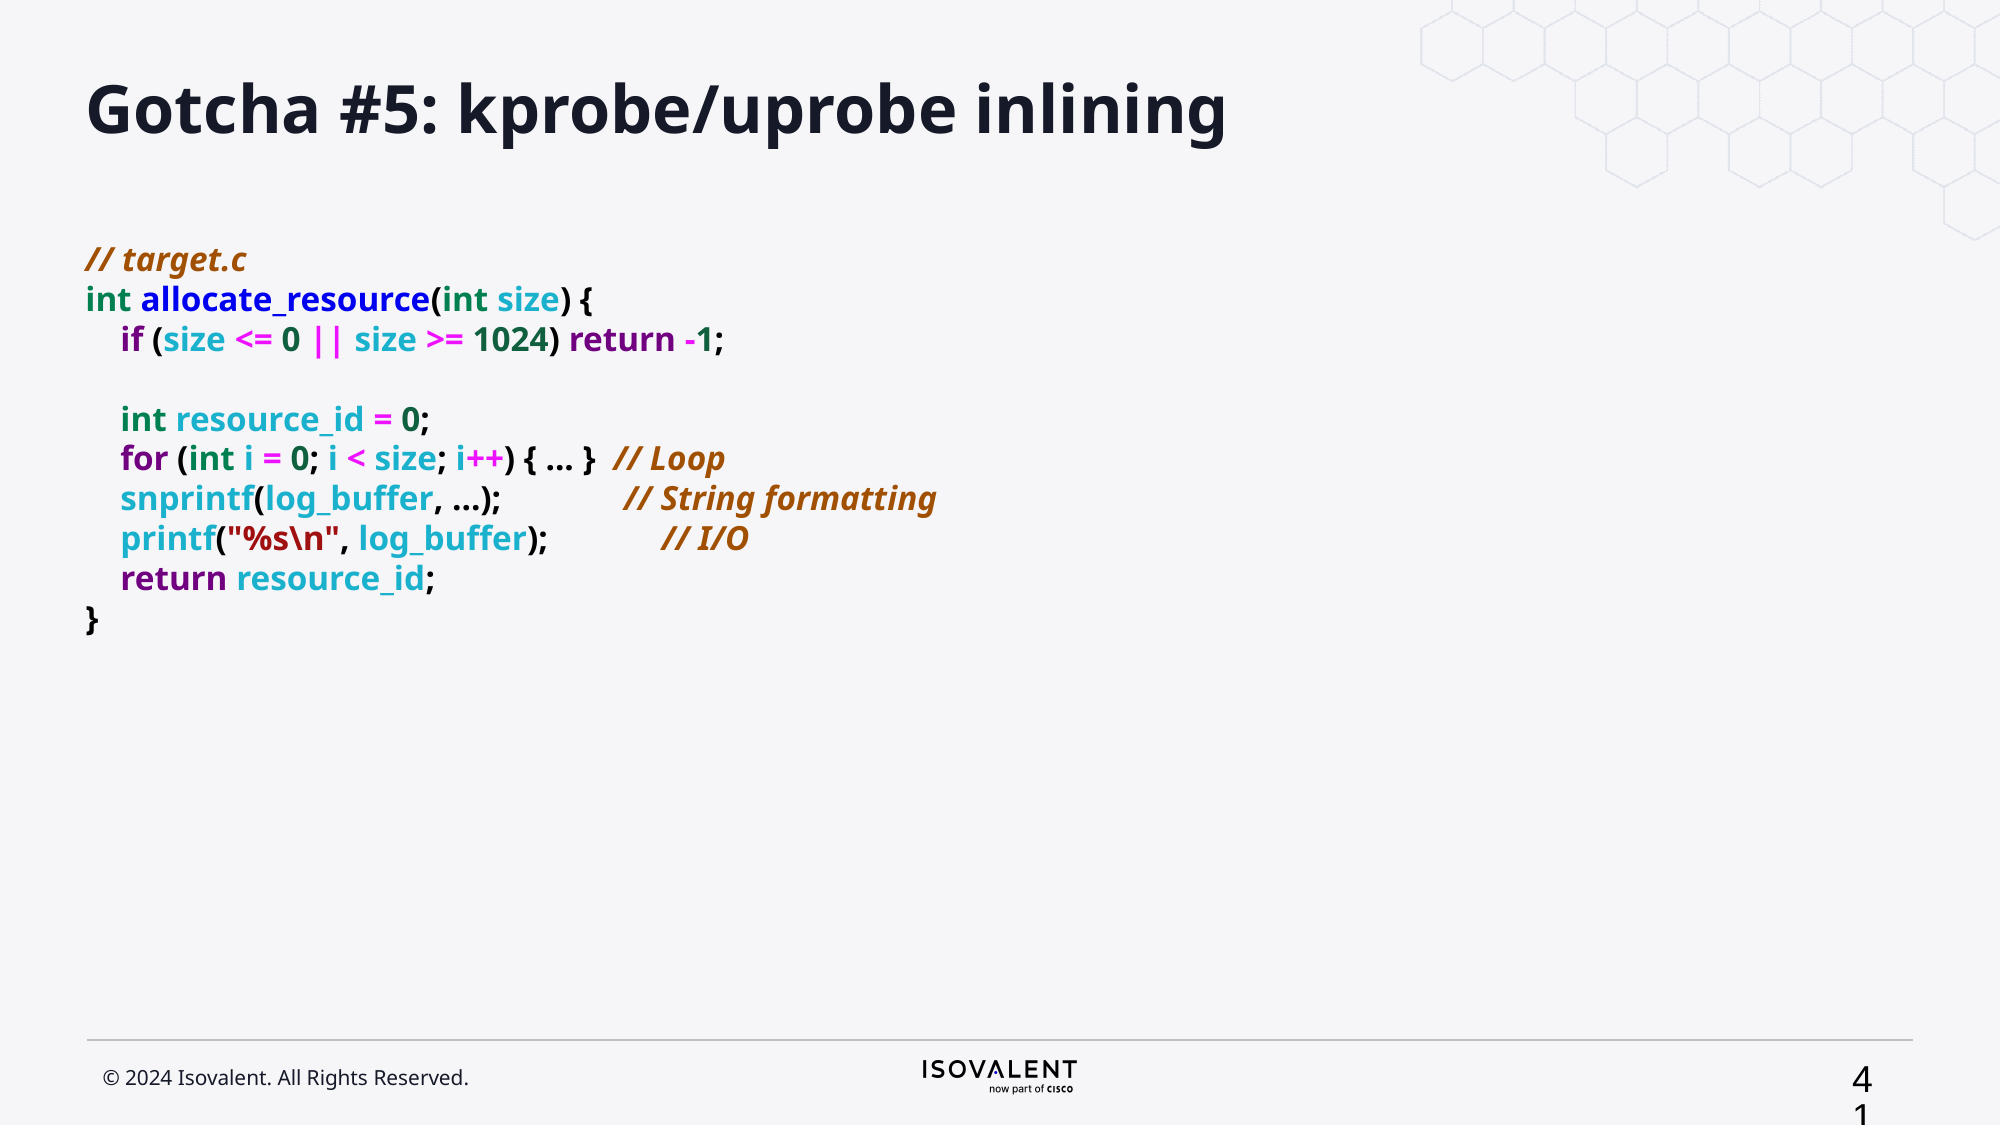

# Gotcha #5: kprobe/uprobe inlining
// target.c
int allocate_resource(int size) {
 if (size <= 0 || size >= 1024) return -1;
 int resource_id = 0;
 for (int i = 0; i < size; i++) { ... } // Loop
 snprintf(log_buffer, ...); // String formatting
 printf("%s\n", log_buffer); // I/O
 return resource_id;
}